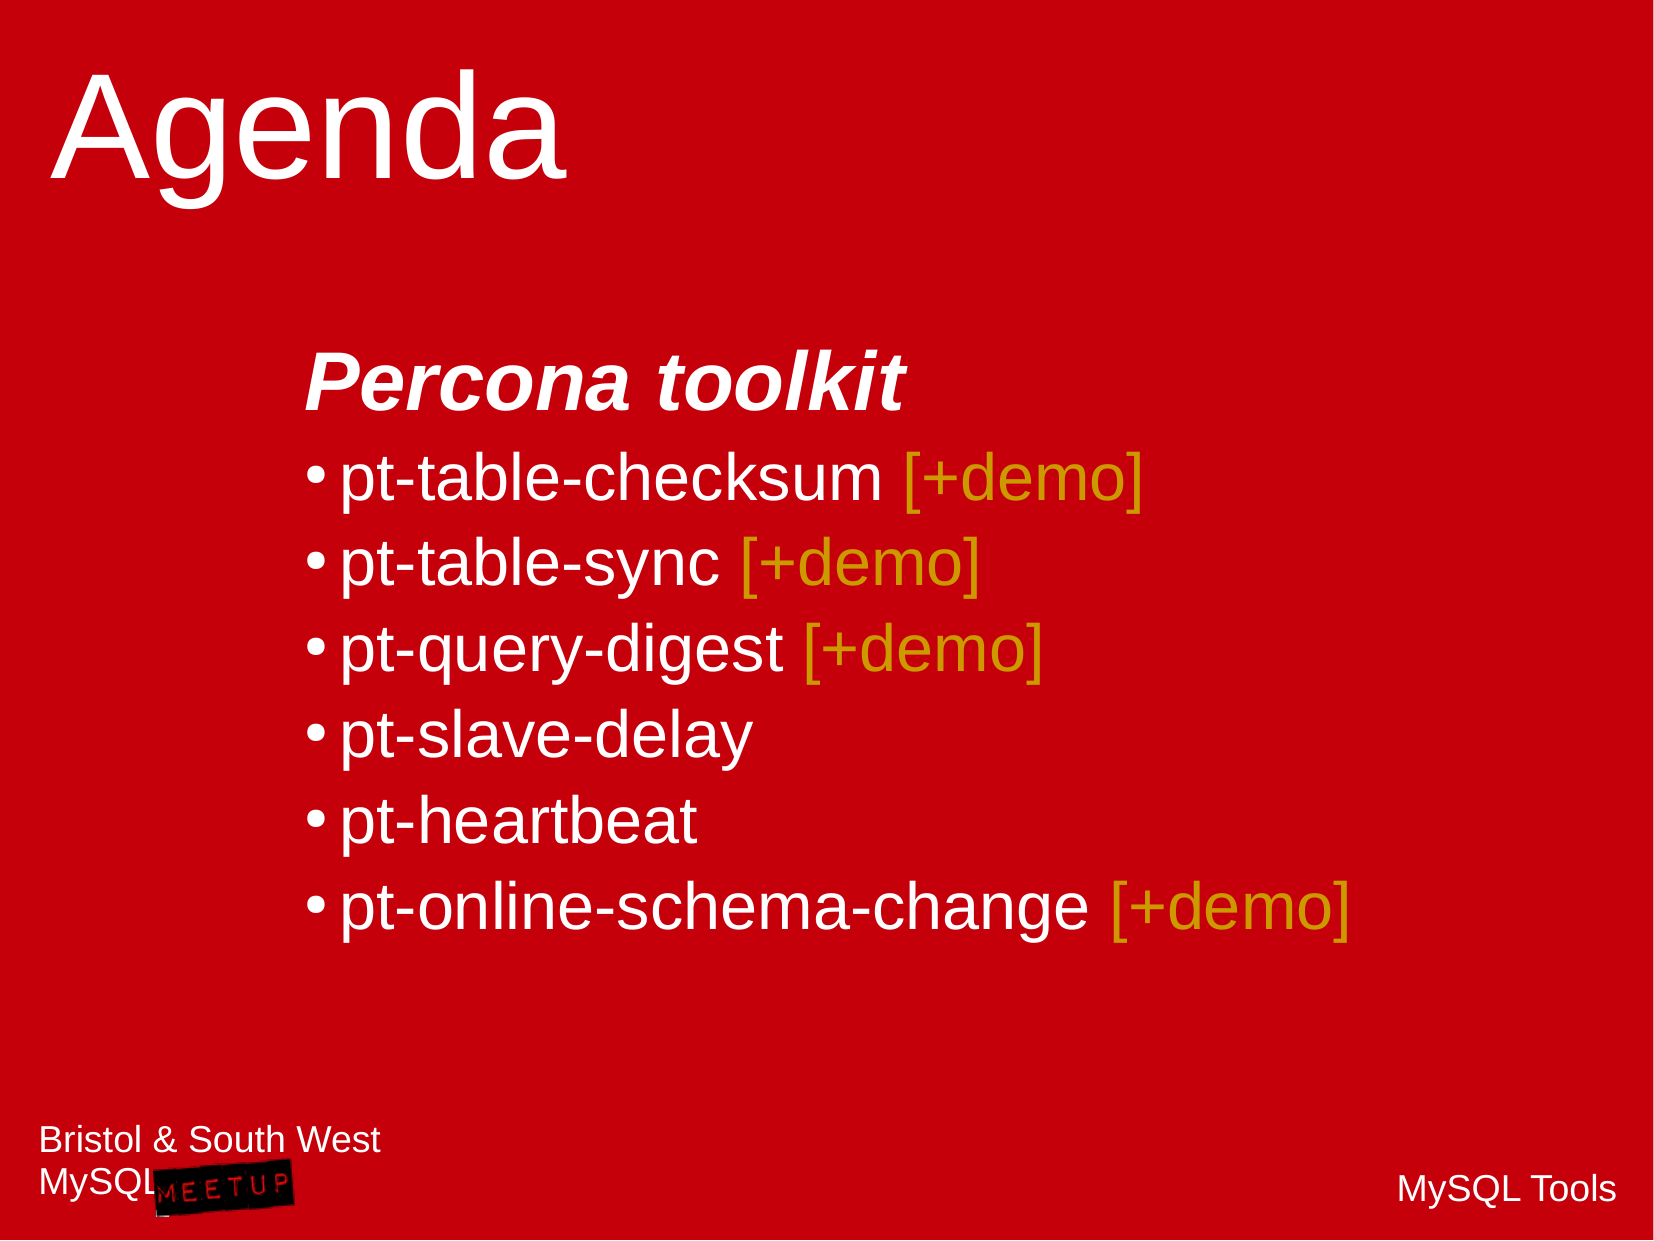

Agenda
Percona toolkit
pt-table-checksum [+demo]
pt-table-sync [+demo]
pt-query-digest [+demo]
pt-slave-delay
pt-heartbeat
pt-online-schema-change [+demo]
Bristol & South West
MySQL
MySQL Tools